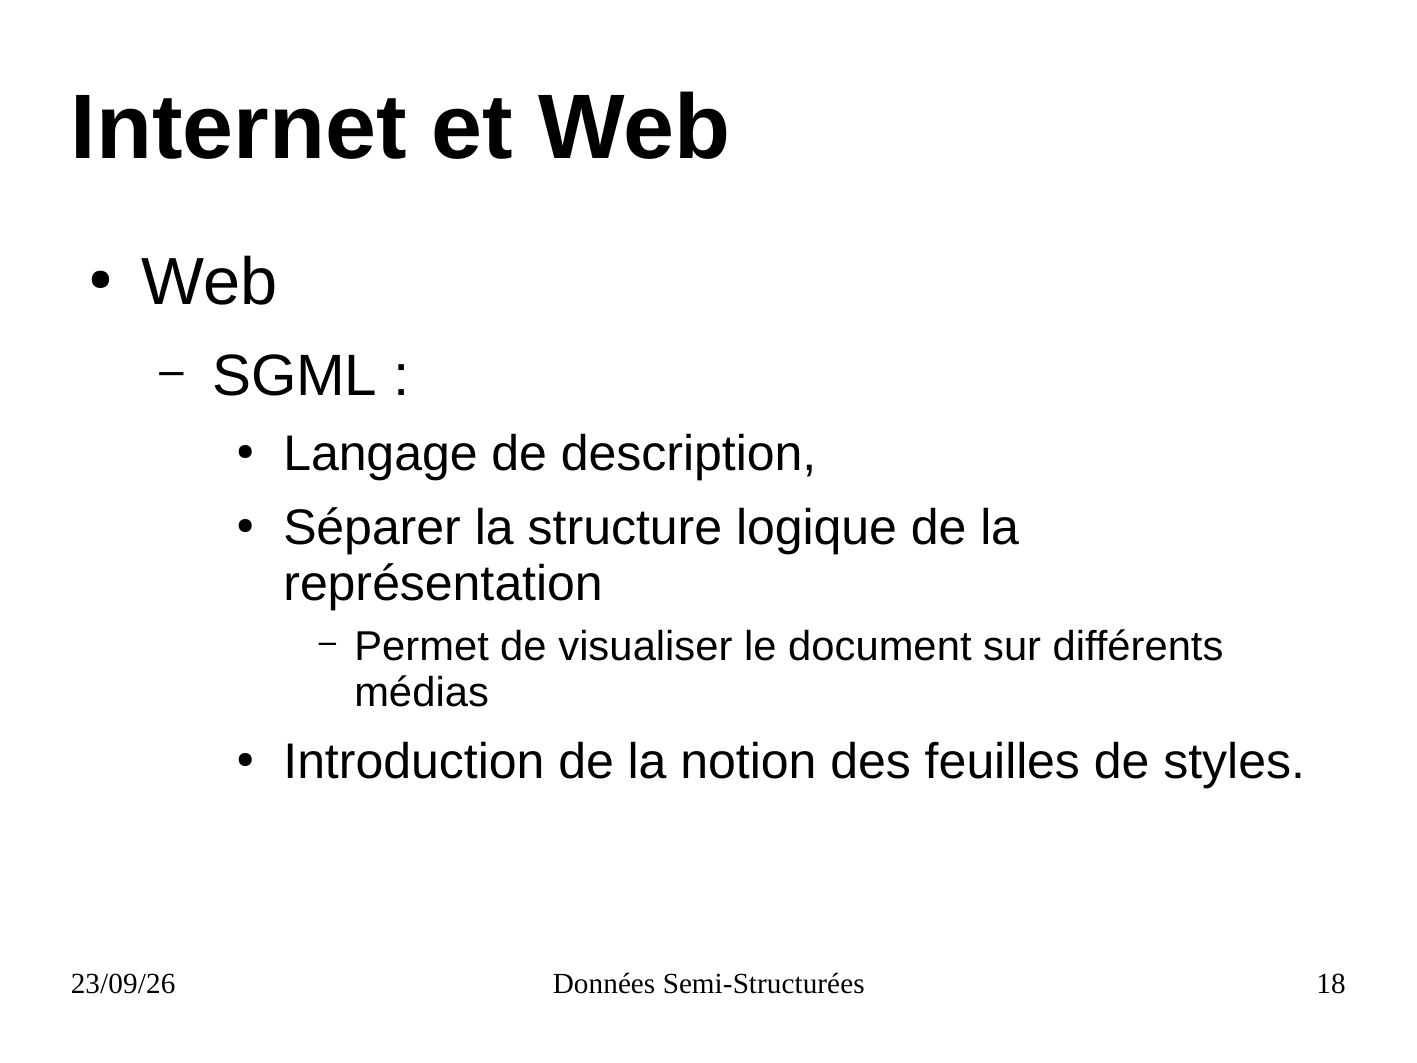

# Internet et Web
Web
SGML :
Langage de description,
Séparer la structure logique de la représentation
Permet de visualiser le document sur différents médias
Introduction de la notion des feuilles de styles.
Données Semi-Structurées
18